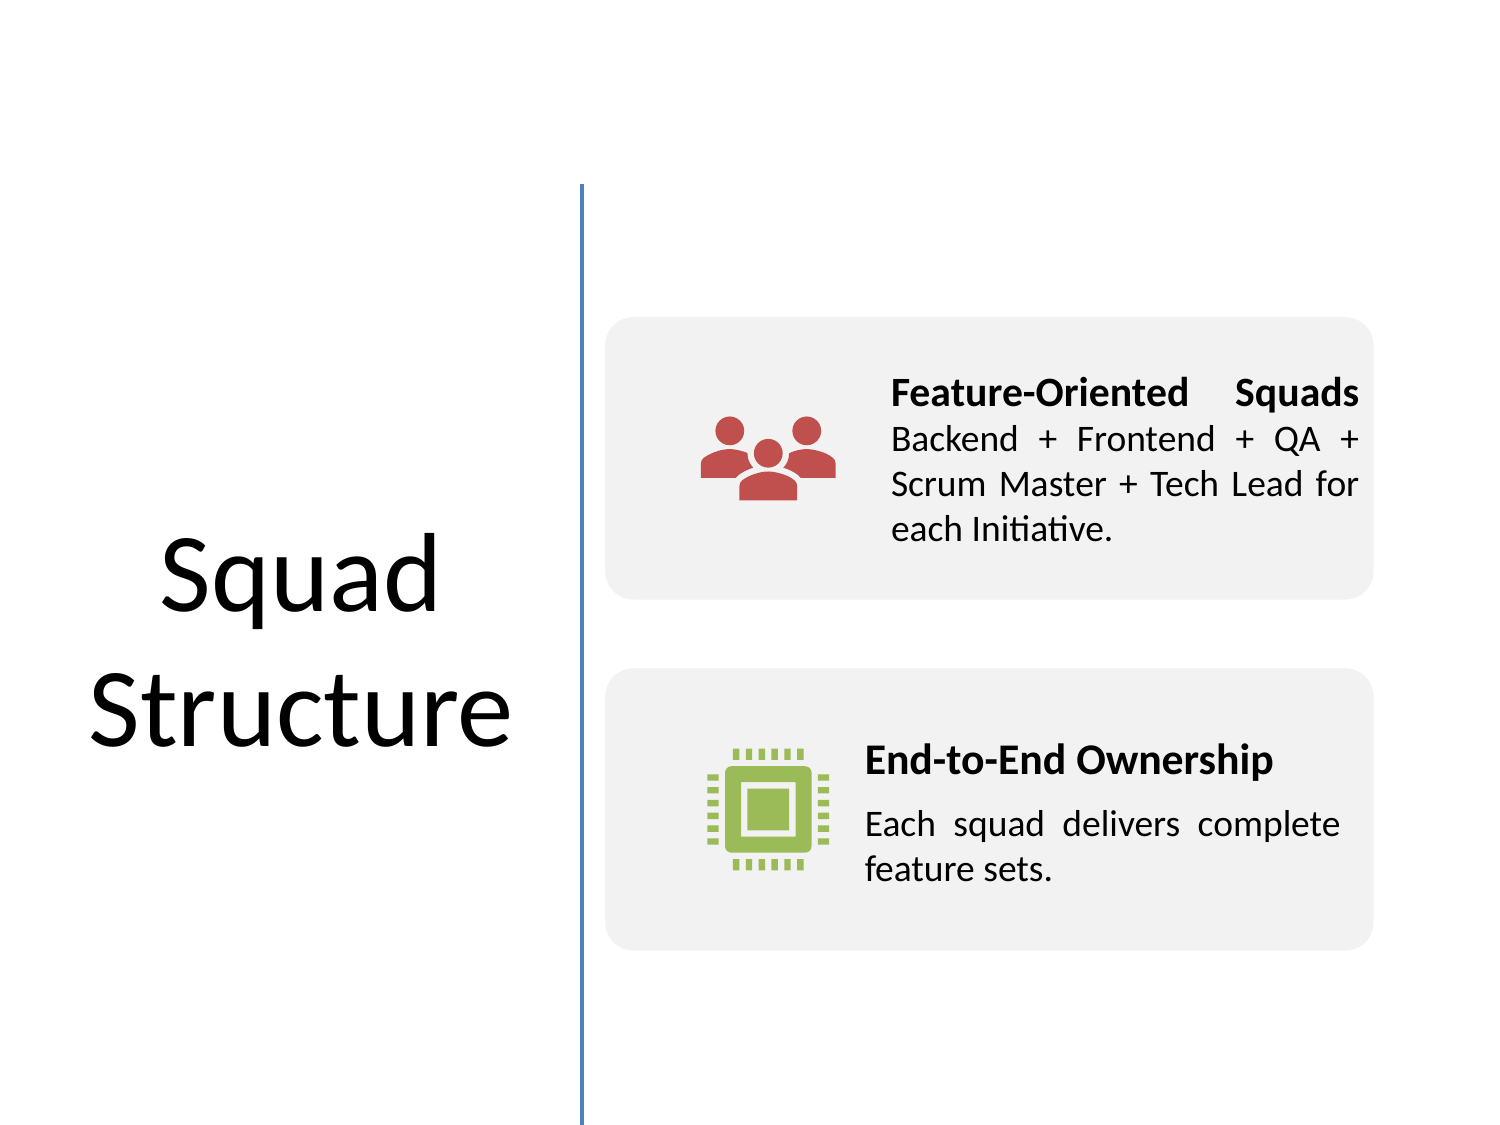

# Squad Structure
Feature-Oriented Squads Backend + Frontend + QA + Scrum Master + Tech Lead for each Initiative.
End-to-End Ownership
Each squad delivers complete feature sets.